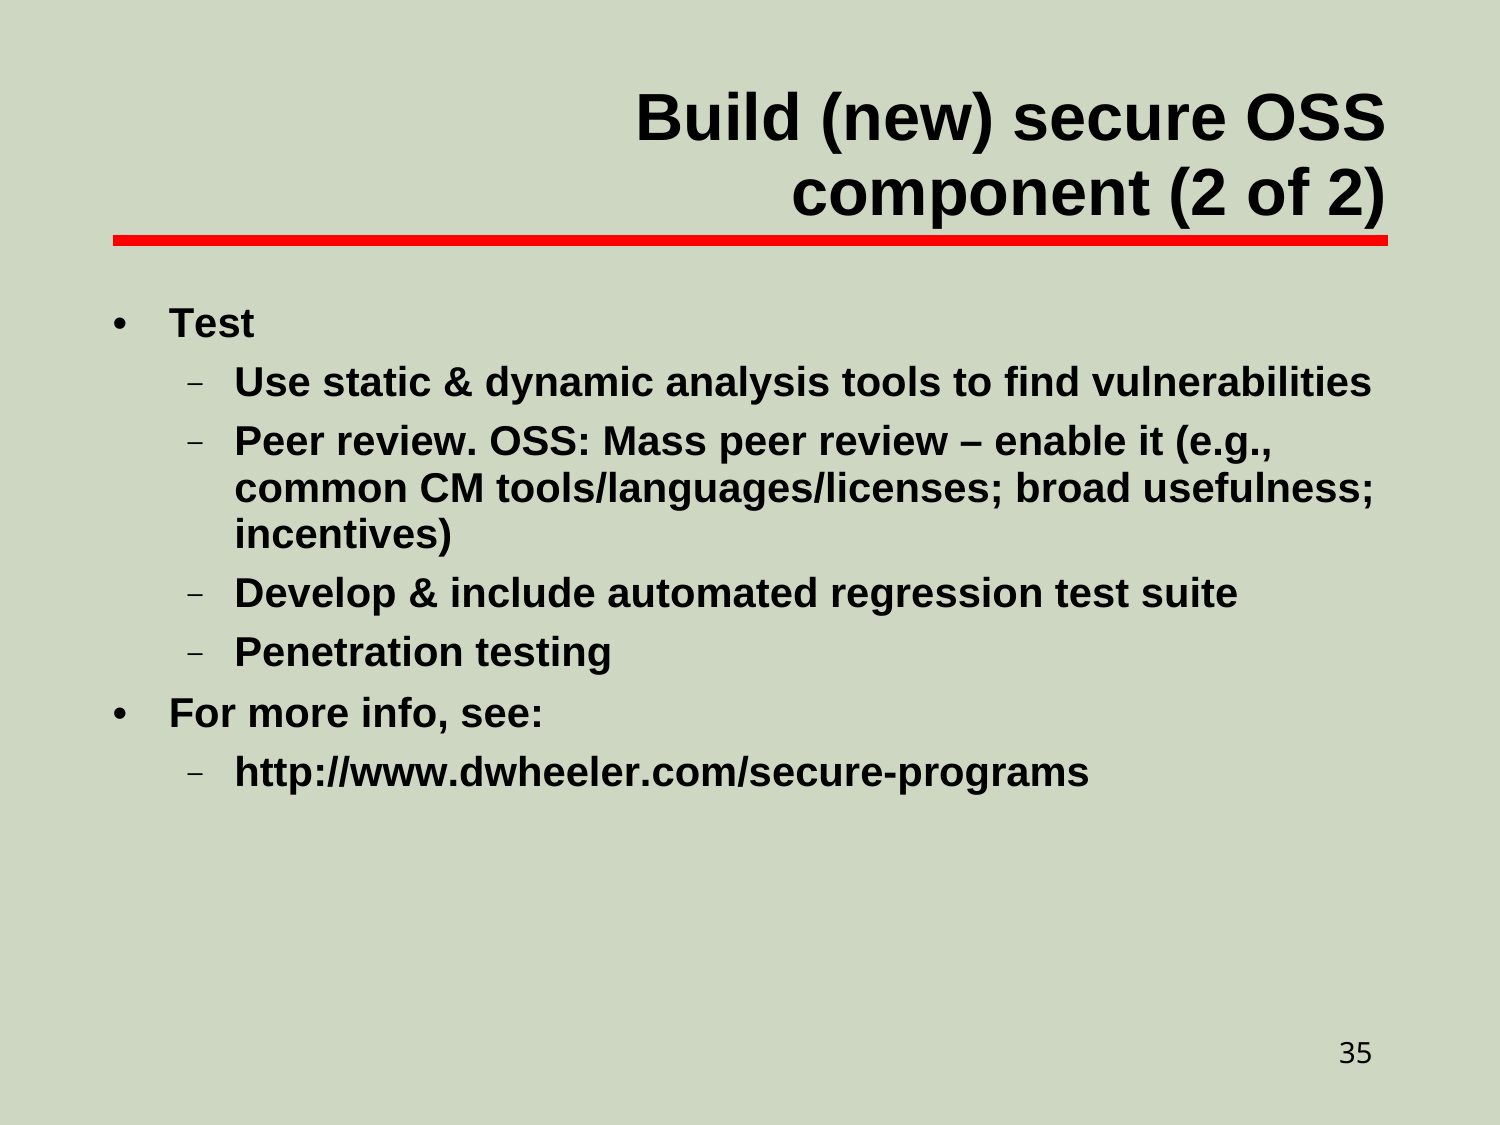

# Build (new) secure OSS component (2 of 2)
Test
Use static & dynamic analysis tools to find vulnerabilities
Peer review. OSS: Mass peer review – enable it (e.g., common CM tools/languages/licenses; broad usefulness; incentives)
Develop & include automated regression test suite
Penetration testing
For more info, see:
http://www.dwheeler.com/secure-programs